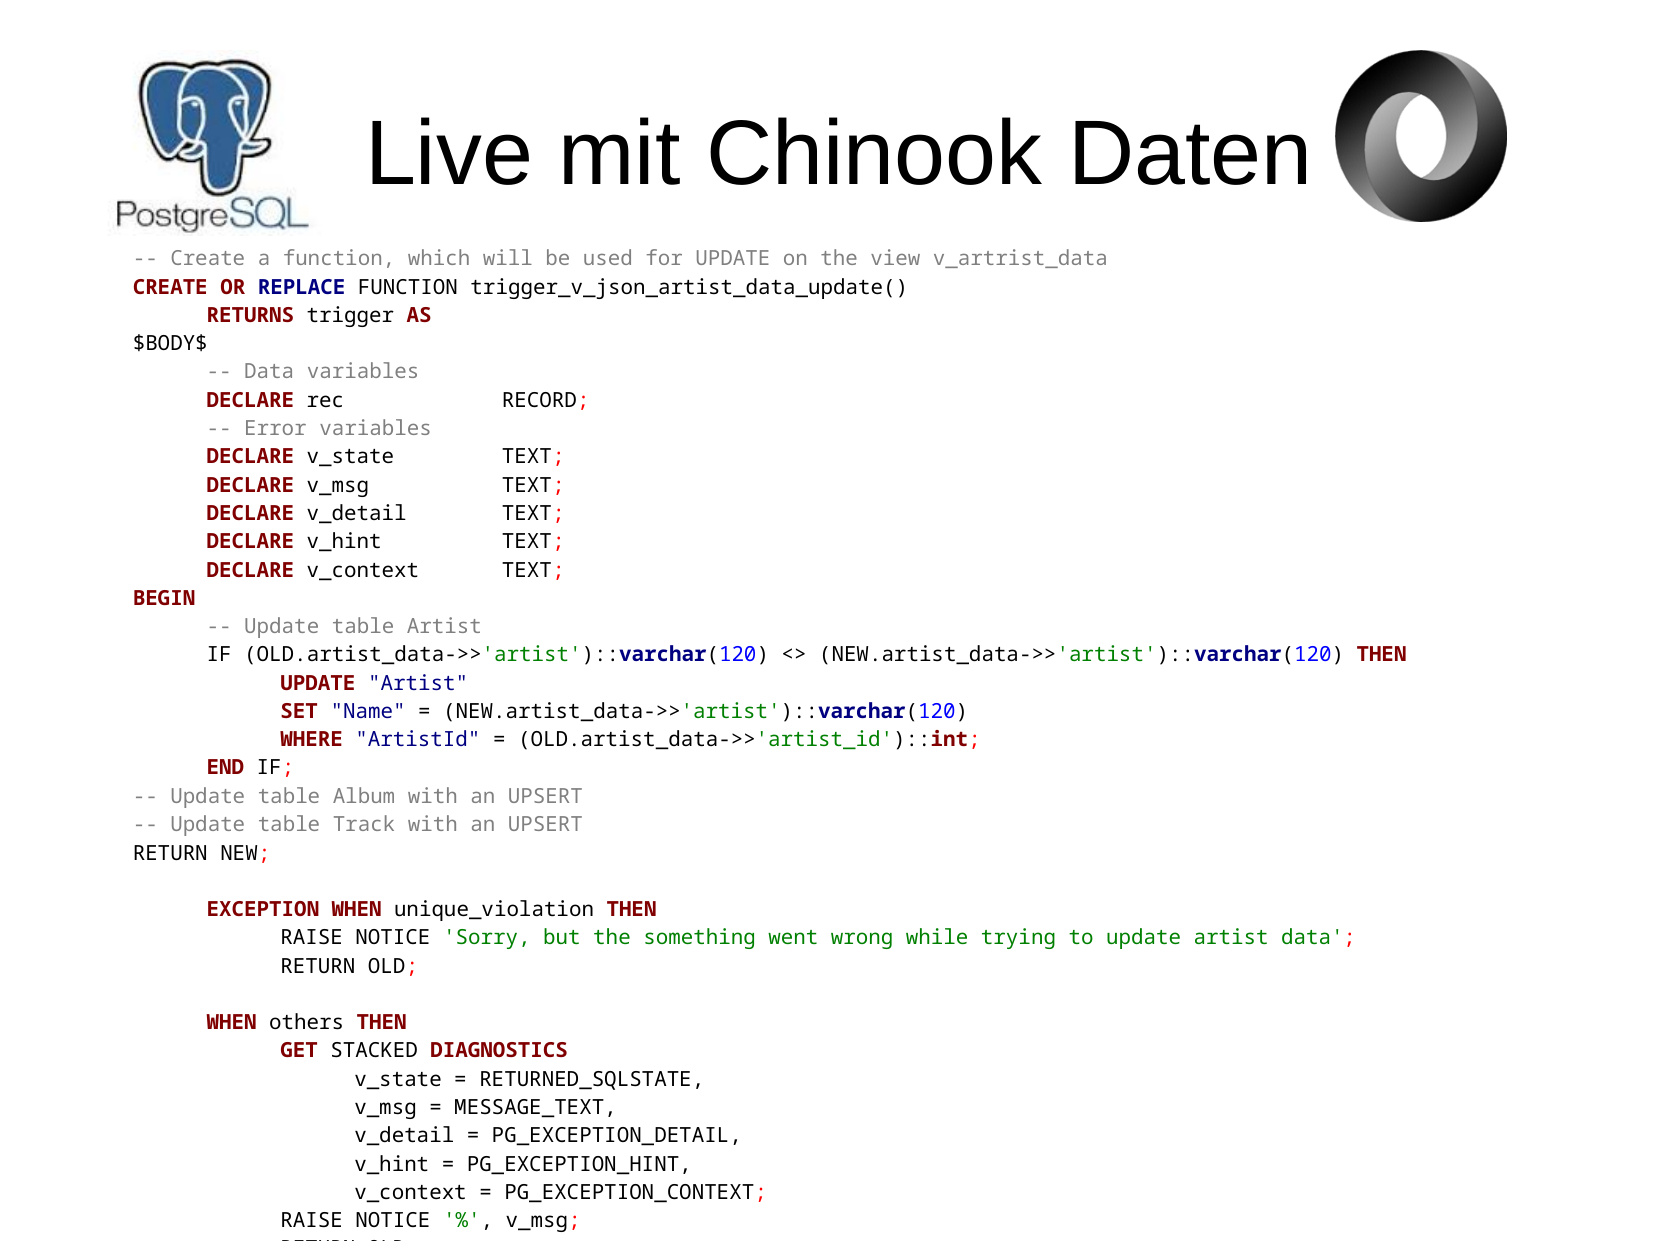

# Live mit Chinook Daten
-- Create a function, which will be used for UPDATE on the view v_artrist_data
CREATE OR REPLACE FUNCTION trigger_v_json_artist_data_update()
	RETURNS trigger AS
$BODY$
	-- Data variables
	DECLARE rec			RECORD;
	-- Error variables
	DECLARE v_state		TEXT;
	DECLARE v_msg		TEXT;
	DECLARE v_detail		TEXT;
	DECLARE v_hint		TEXT;
	DECLARE v_context		TEXT;
BEGIN
	-- Update table Artist
	IF (OLD.artist_data->>'artist')::varchar(120) <> (NEW.artist_data->>'artist')::varchar(120) THEN
		UPDATE "Artist"
		SET "Name" = (NEW.artist_data->>'artist')::varchar(120)
		WHERE "ArtistId" = (OLD.artist_data->>'artist_id')::int;
	END IF;
-- Update table Album with an UPSERT
-- Update table Track with an UPSERT
RETURN NEW;
	EXCEPTION WHEN unique_violation THEN
		RAISE NOTICE 'Sorry, but the something went wrong while trying to update artist data';
		RETURN OLD;
	WHEN others THEN
		GET STACKED DIAGNOSTICS
			v_state = RETURNED_SQLSTATE,
			v_msg = MESSAGE_TEXT,
			v_detail = PG_EXCEPTION_DETAIL,
			v_hint = PG_EXCEPTION_HINT,
			v_context = PG_EXCEPTION_CONTEXT;
		RAISE NOTICE '%', v_msg;
		RETURN OLD;
END;
$BODY$
	LANGUAGE plpgsql;